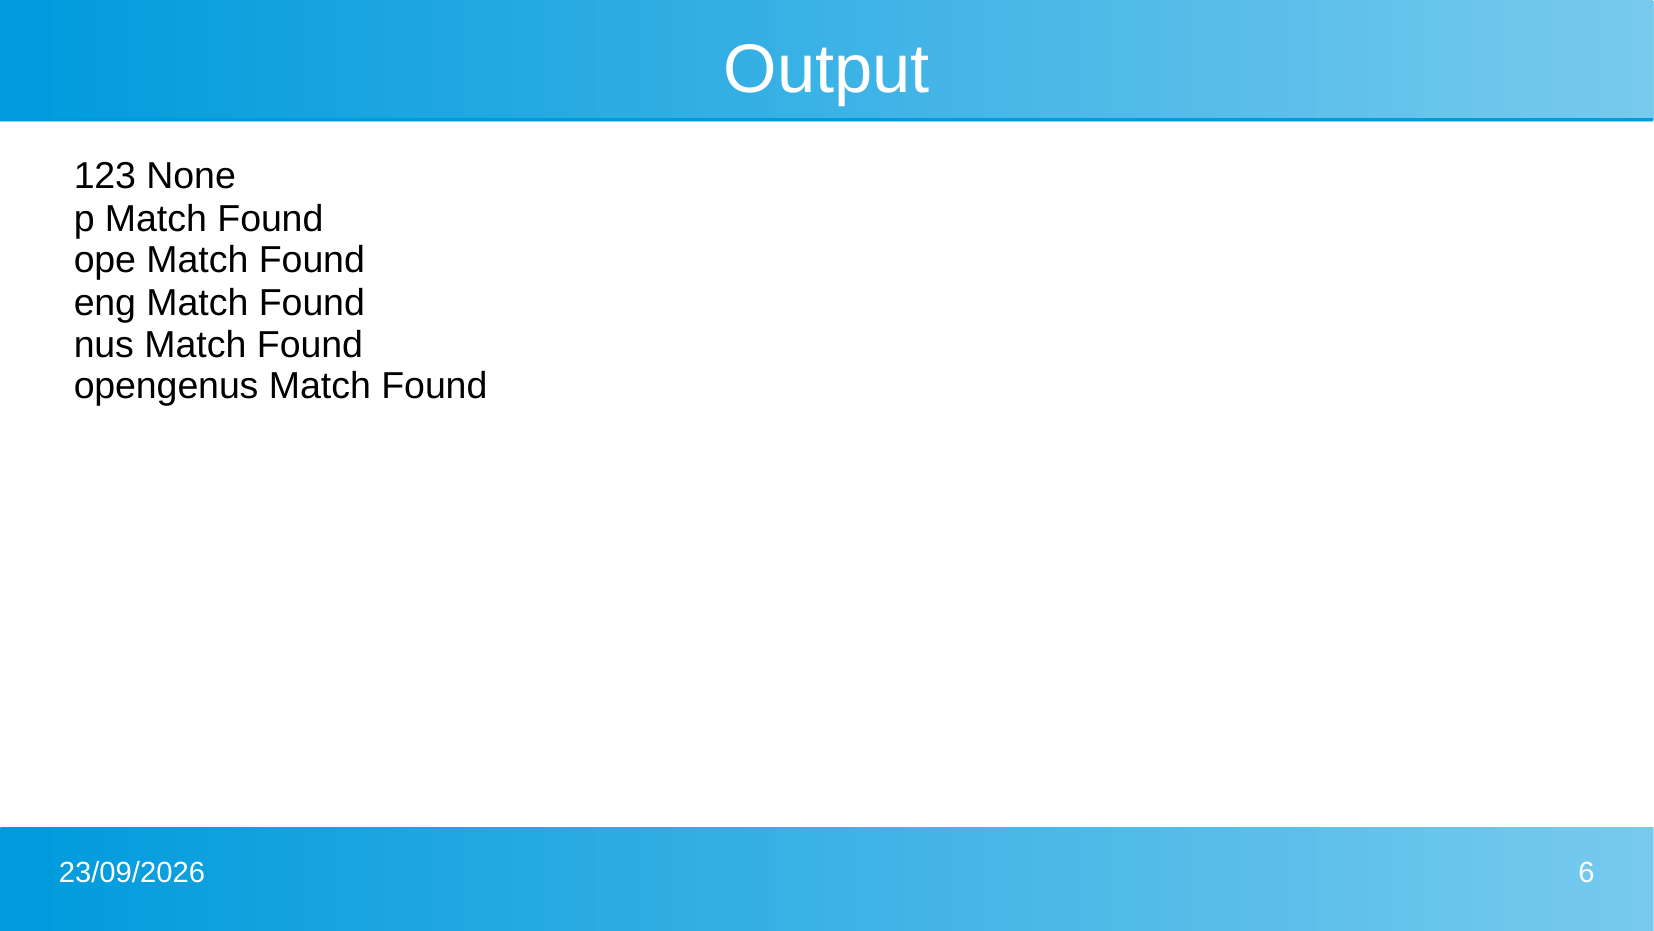

# Output
123 None
p Match Found
ope Match Found
eng Match Found
nus Match Found
opengenus Match Found
6